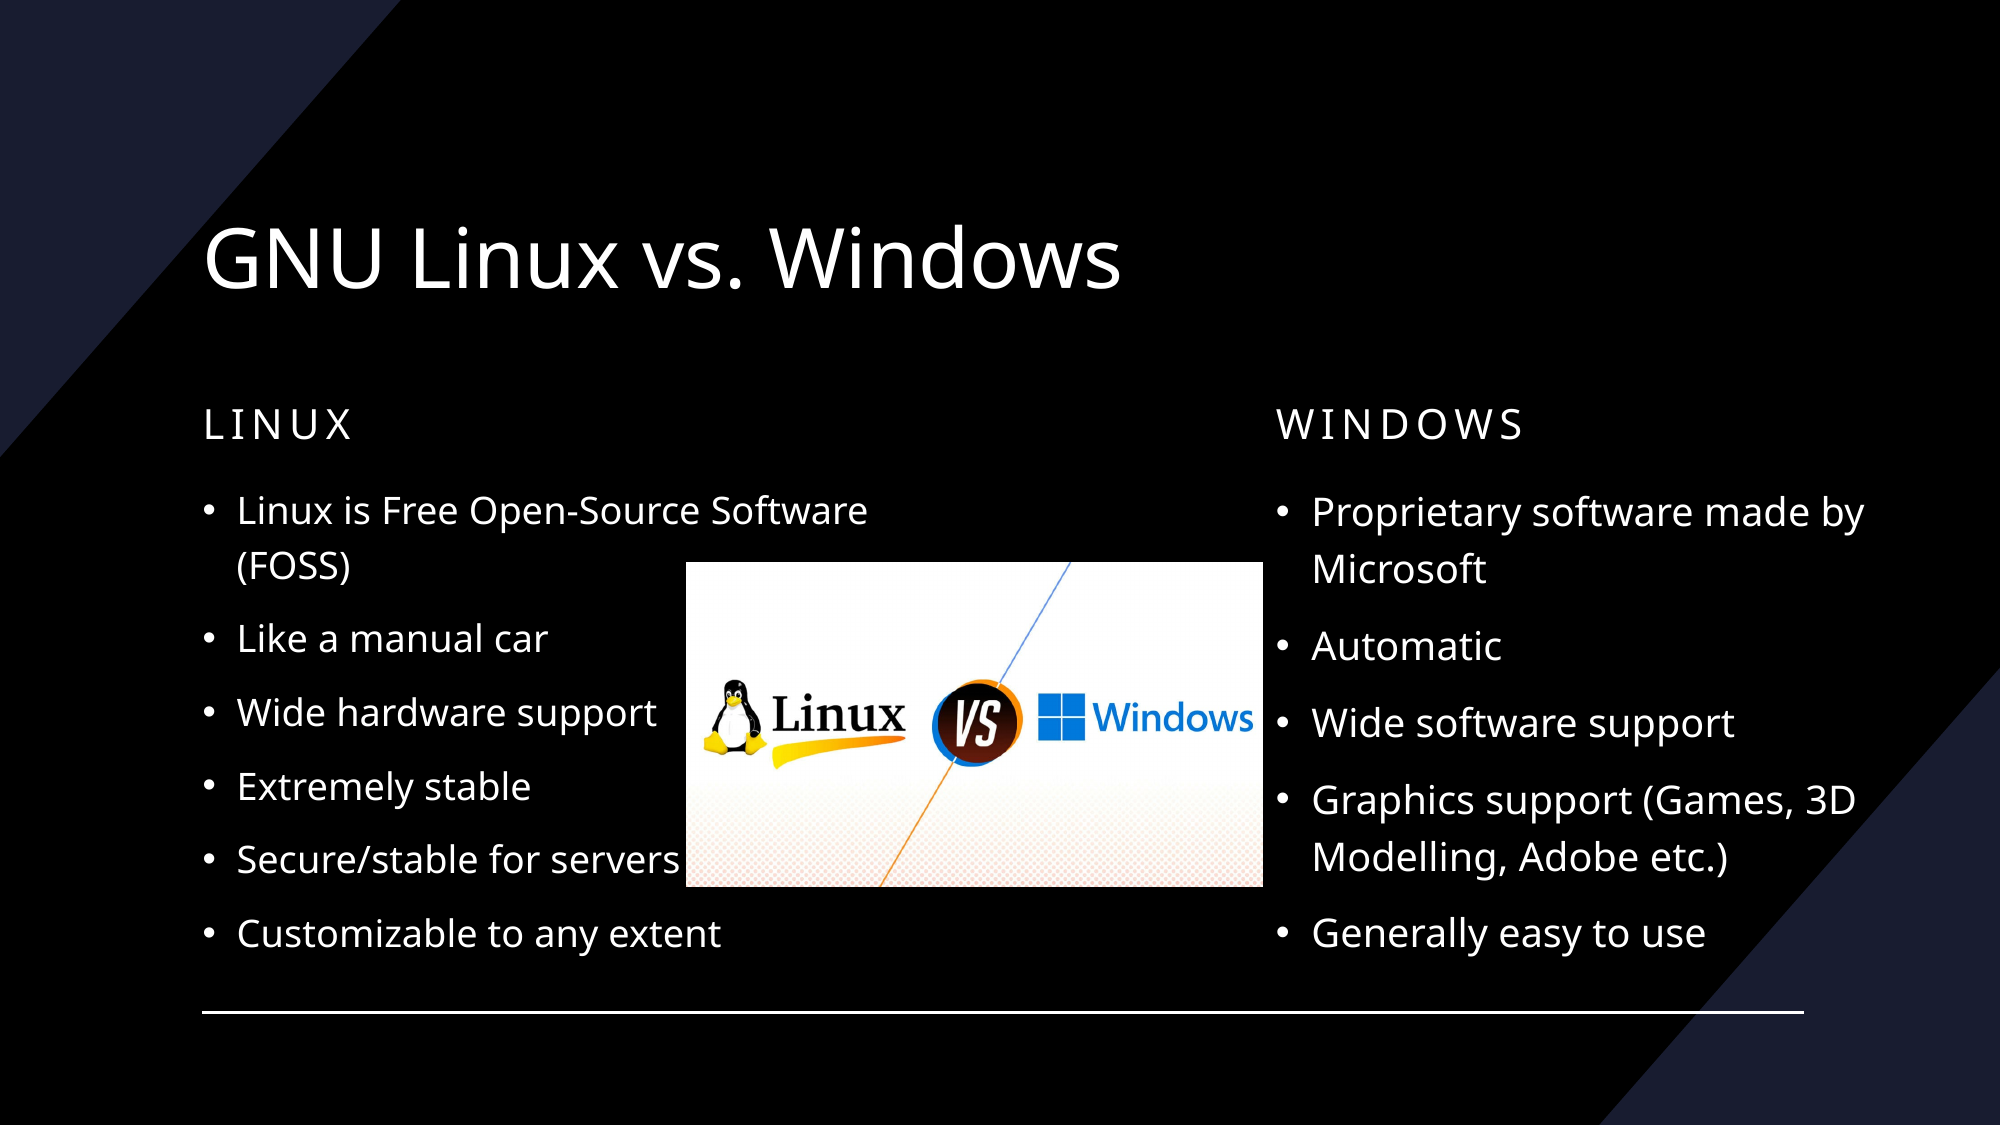

# GNU Linux vs. Windows
Linux
Windows
Linux is Free Open-Source Software (FOSS)
Like a manual car
Wide hardware support
Extremely stable
Secure/stable for servers
Customizable to any extent
Proprietary software made by Microsoft
Automatic
Wide software support
Graphics support (Games, 3D Modelling, Adobe etc.)
Generally easy to use